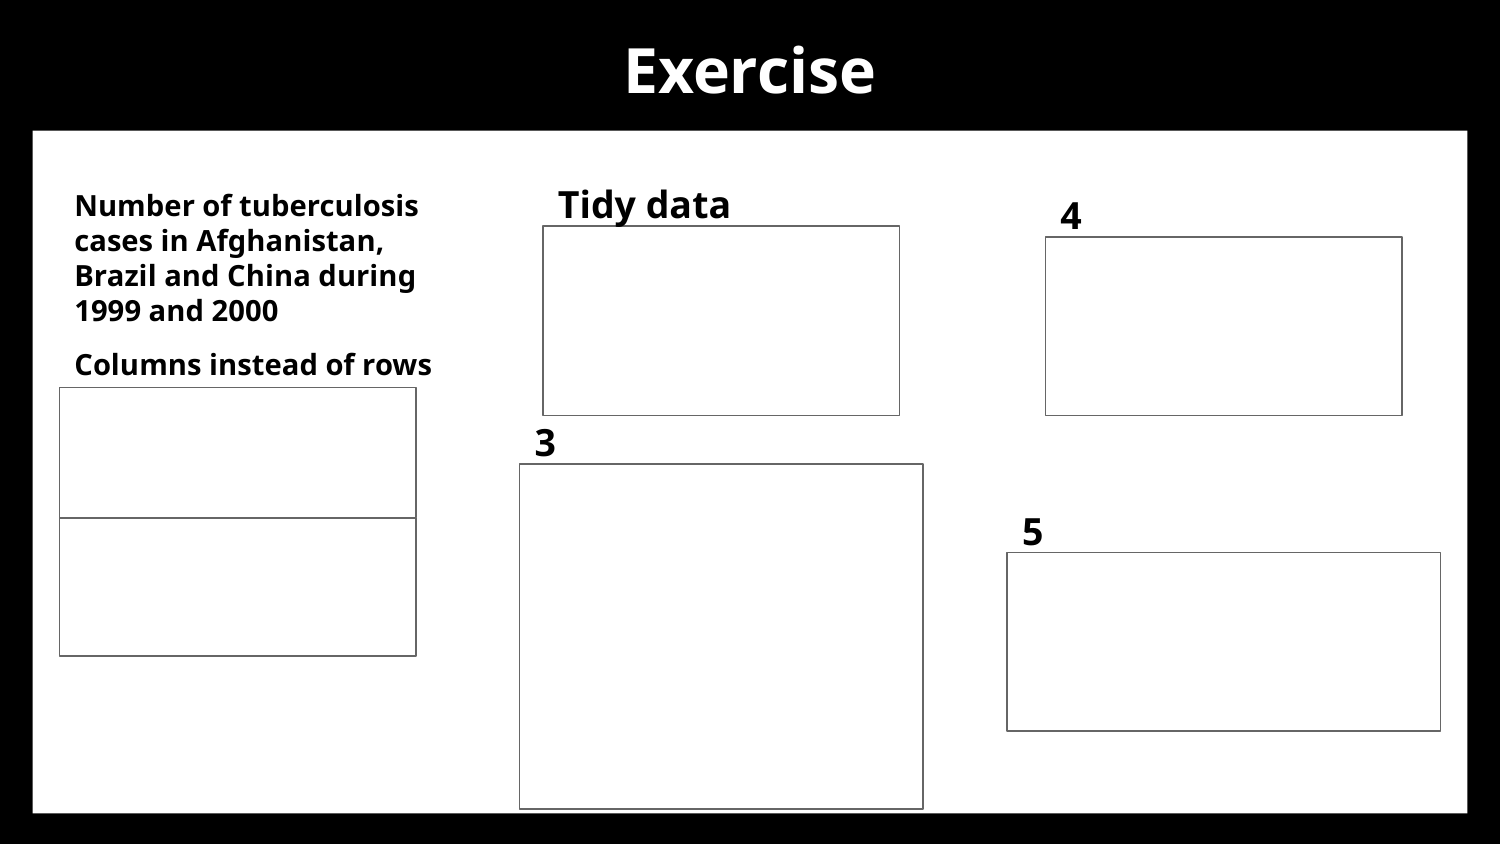

Exercise
Number of tuberculosis cases in Afghanistan, Brazil and China during 1999 and 2000
Tidy data
4
Columns instead of rows
3
5